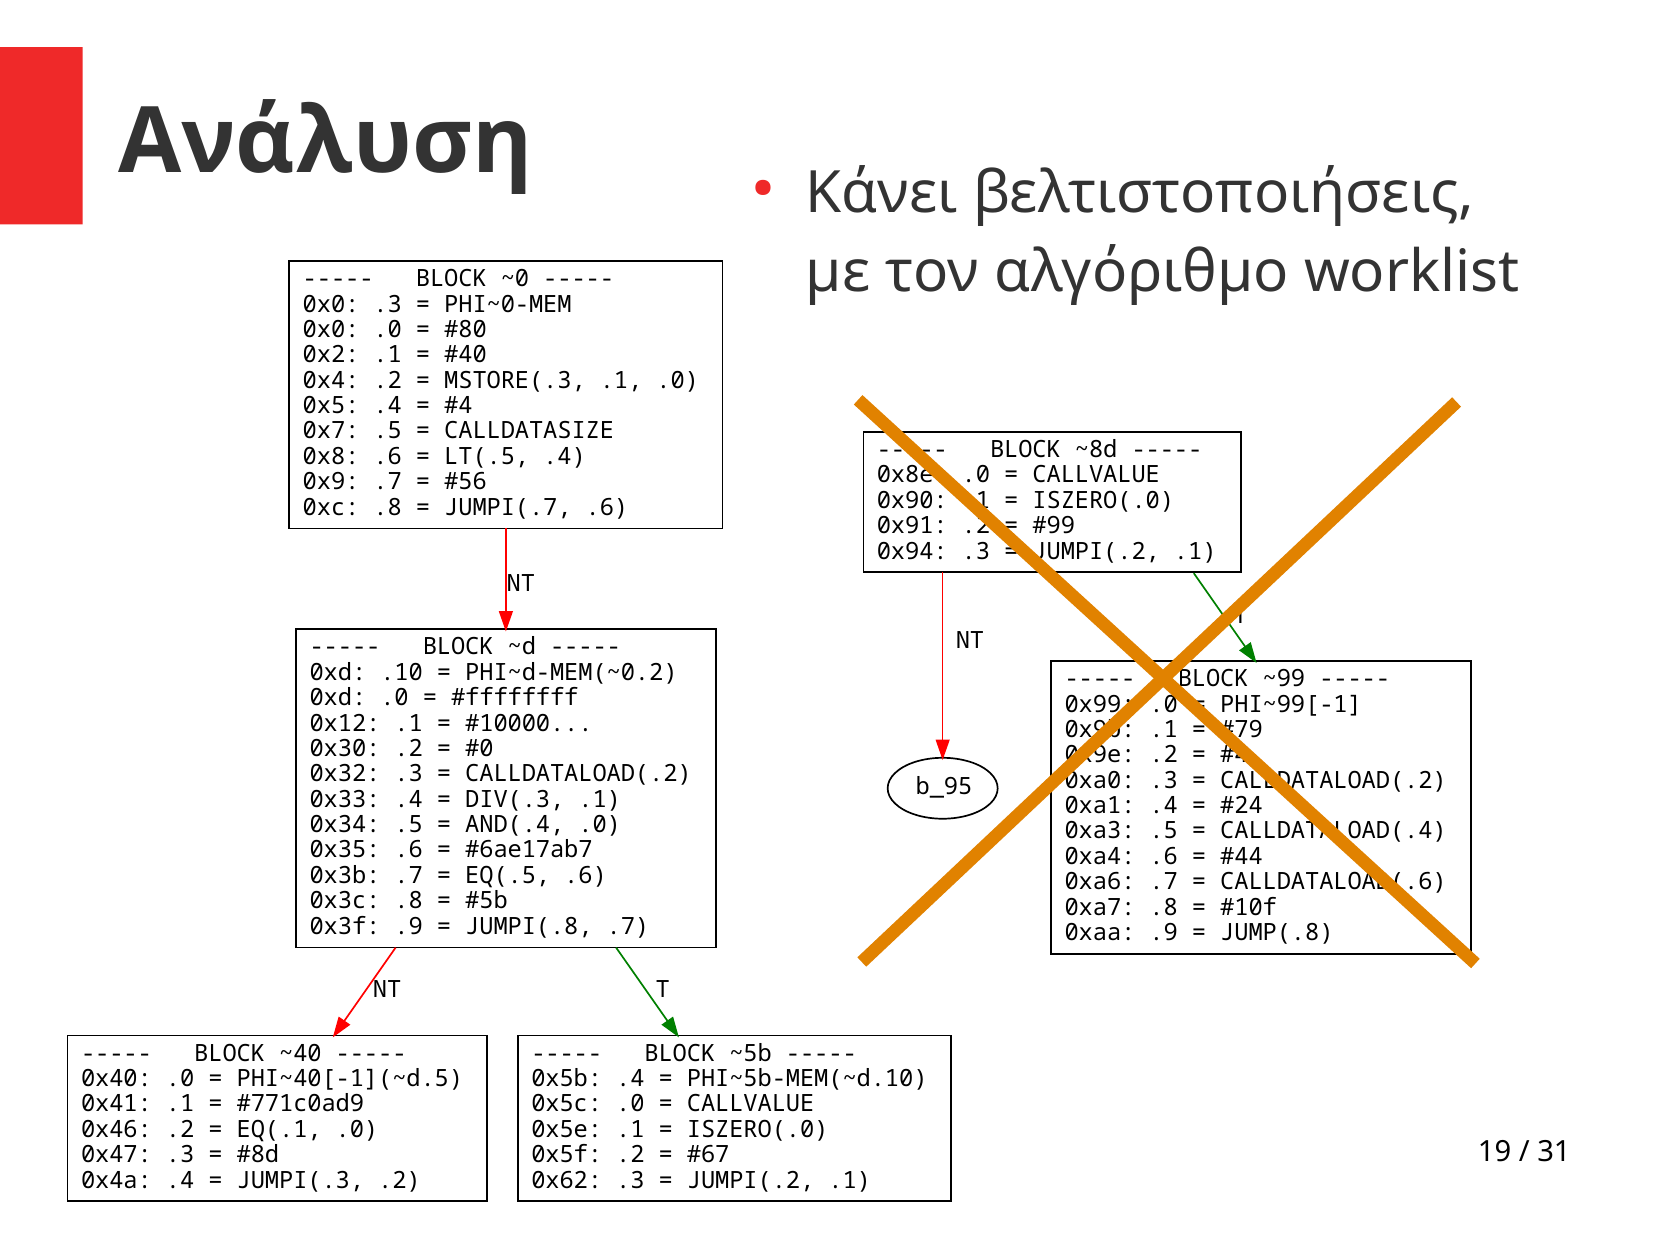

# Ανάλυση
Κάνει βελτιστοποιήσεις,
με τον αλγόριθμο worklist
19